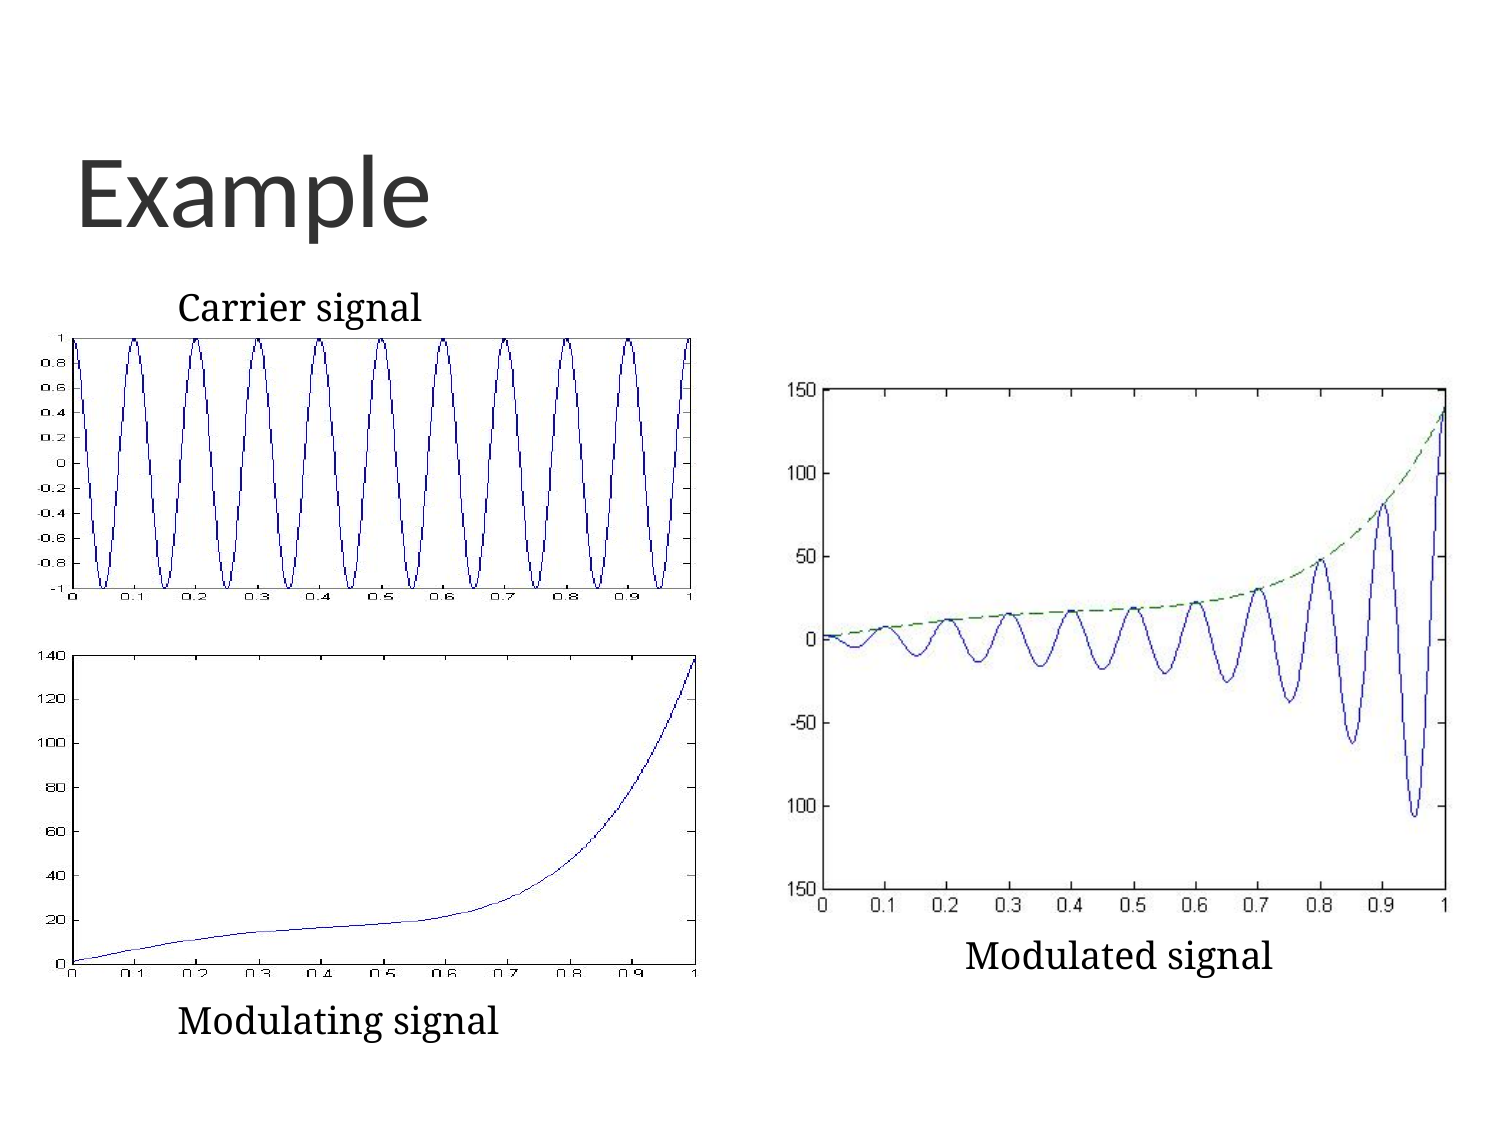

# Example
Carrier signal
Modulated signal
Modulating signal